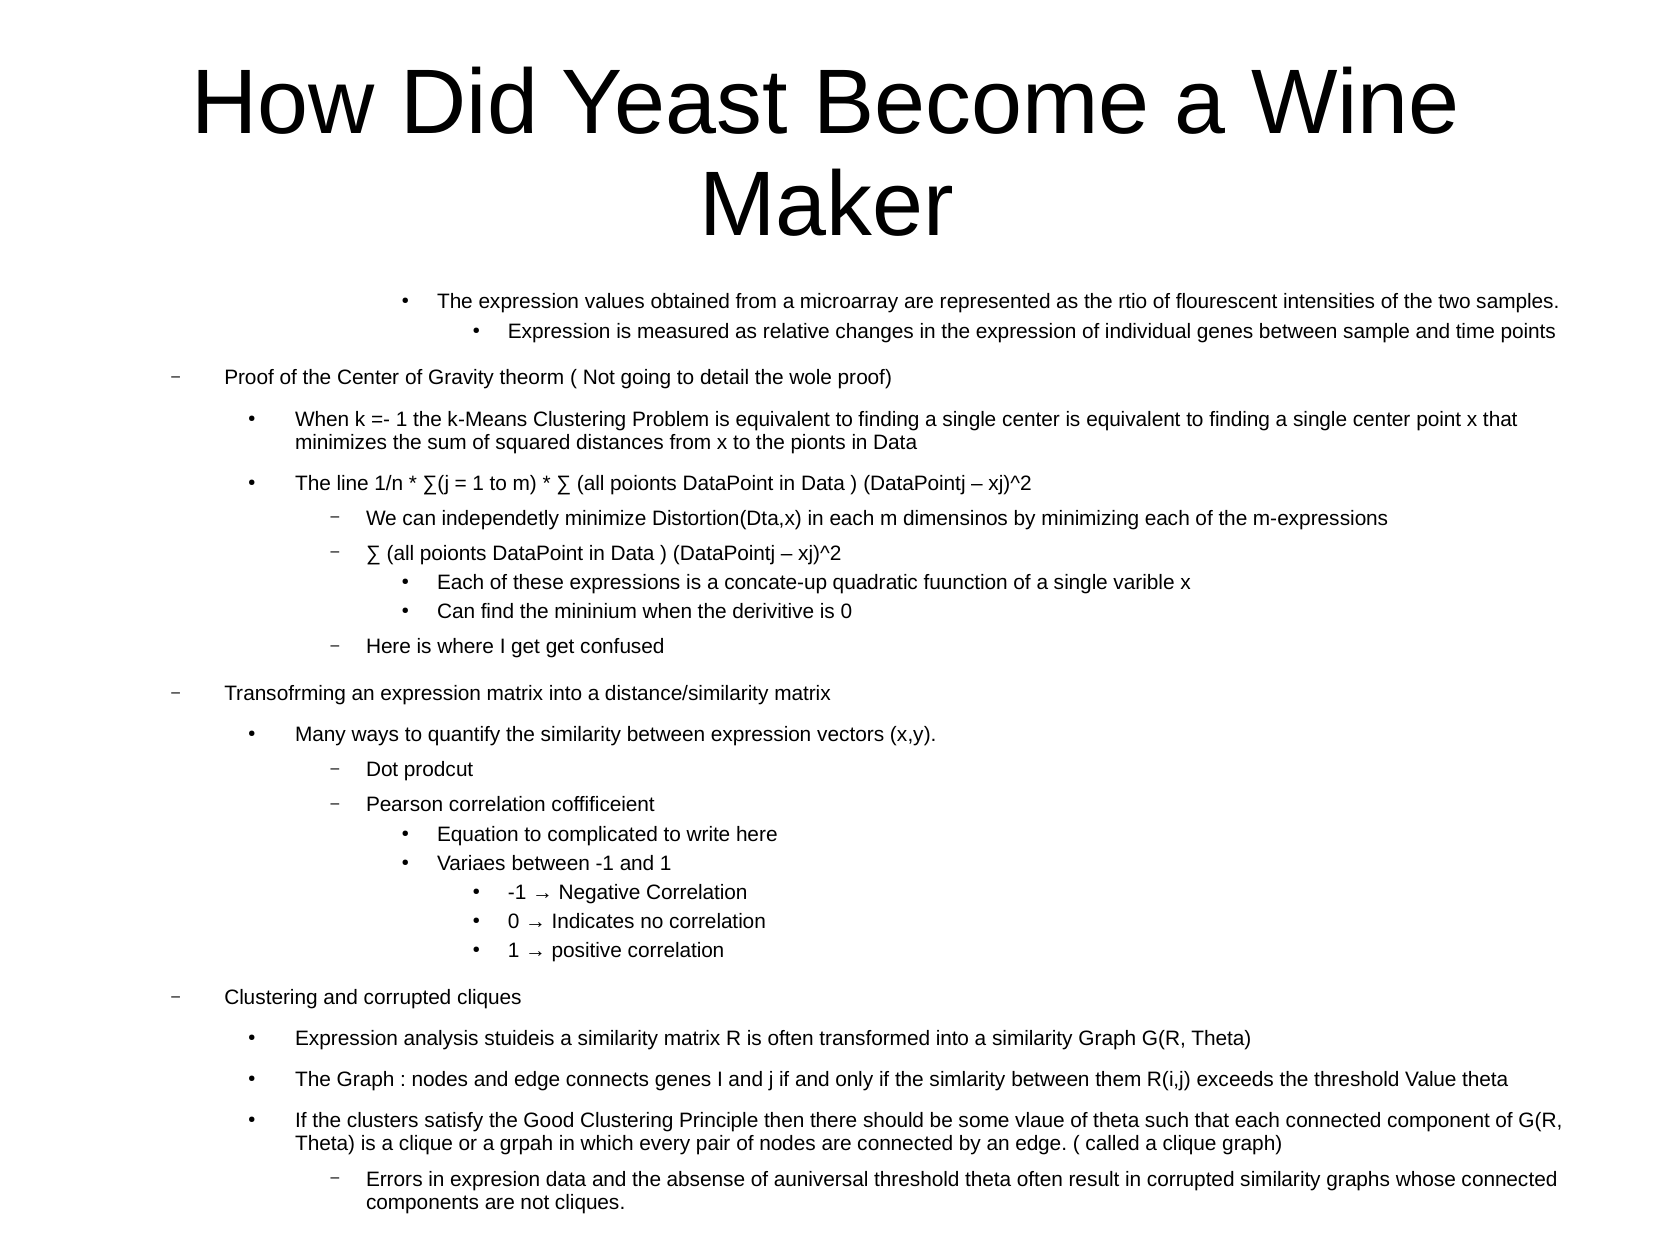

# How Did Yeast Become a Wine Maker
The expression values obtained from a microarray are represented as the rtio of flourescent intensities of the two samples.
Expression is measured as relative changes in the expression of individual genes between sample and time points
Proof of the Center of Gravity theorm ( Not going to detail the wole proof)
When k =- 1 the k-Means Clustering Problem is equivalent to finding a single center is equivalent to finding a single center point x that minimizes the sum of squared distances from x to the pionts in Data
The line 1/n * ∑(j = 1 to m) * ∑ (all poionts DataPoint in Data ) (DataPointj – xj)^2
We can independetly minimize Distortion(Dta,x) in each m dimensinos by minimizing each of the m-expressions
∑ (all poionts DataPoint in Data ) (DataPointj – xj)^2
Each of these expressions is a concate-up quadratic fuunction of a single varible x
Can find the mininium when the derivitive is 0
Here is where I get get confused
Transofrming an expression matrix into a distance/similarity matrix
Many ways to quantify the similarity between expression vectors (x,y).
Dot prodcut
Pearson correlation coffificeient
Equation to complicated to write here
Variaes between -1 and 1
-1 → Negative Correlation
0 → Indicates no correlation
1 → positive correlation
Clustering and corrupted cliques
Expression analysis stuideis a similarity matrix R is often transformed into a similarity Graph G(R, Theta)
The Graph : nodes and edge connects genes I and j if and only if the simlarity between them R(i,j) exceeds the threshold Value theta
If the clusters satisfy the Good Clustering Principle then there should be some vlaue of theta such that each connected component of G(R, Theta) is a clique or a grpah in which every pair of nodes are connected by an edge. ( called a clique graph)
Errors in expresion data and the absense of auniversal threshold theta often result in corrupted similarity graphs whose connected components are not cliques.